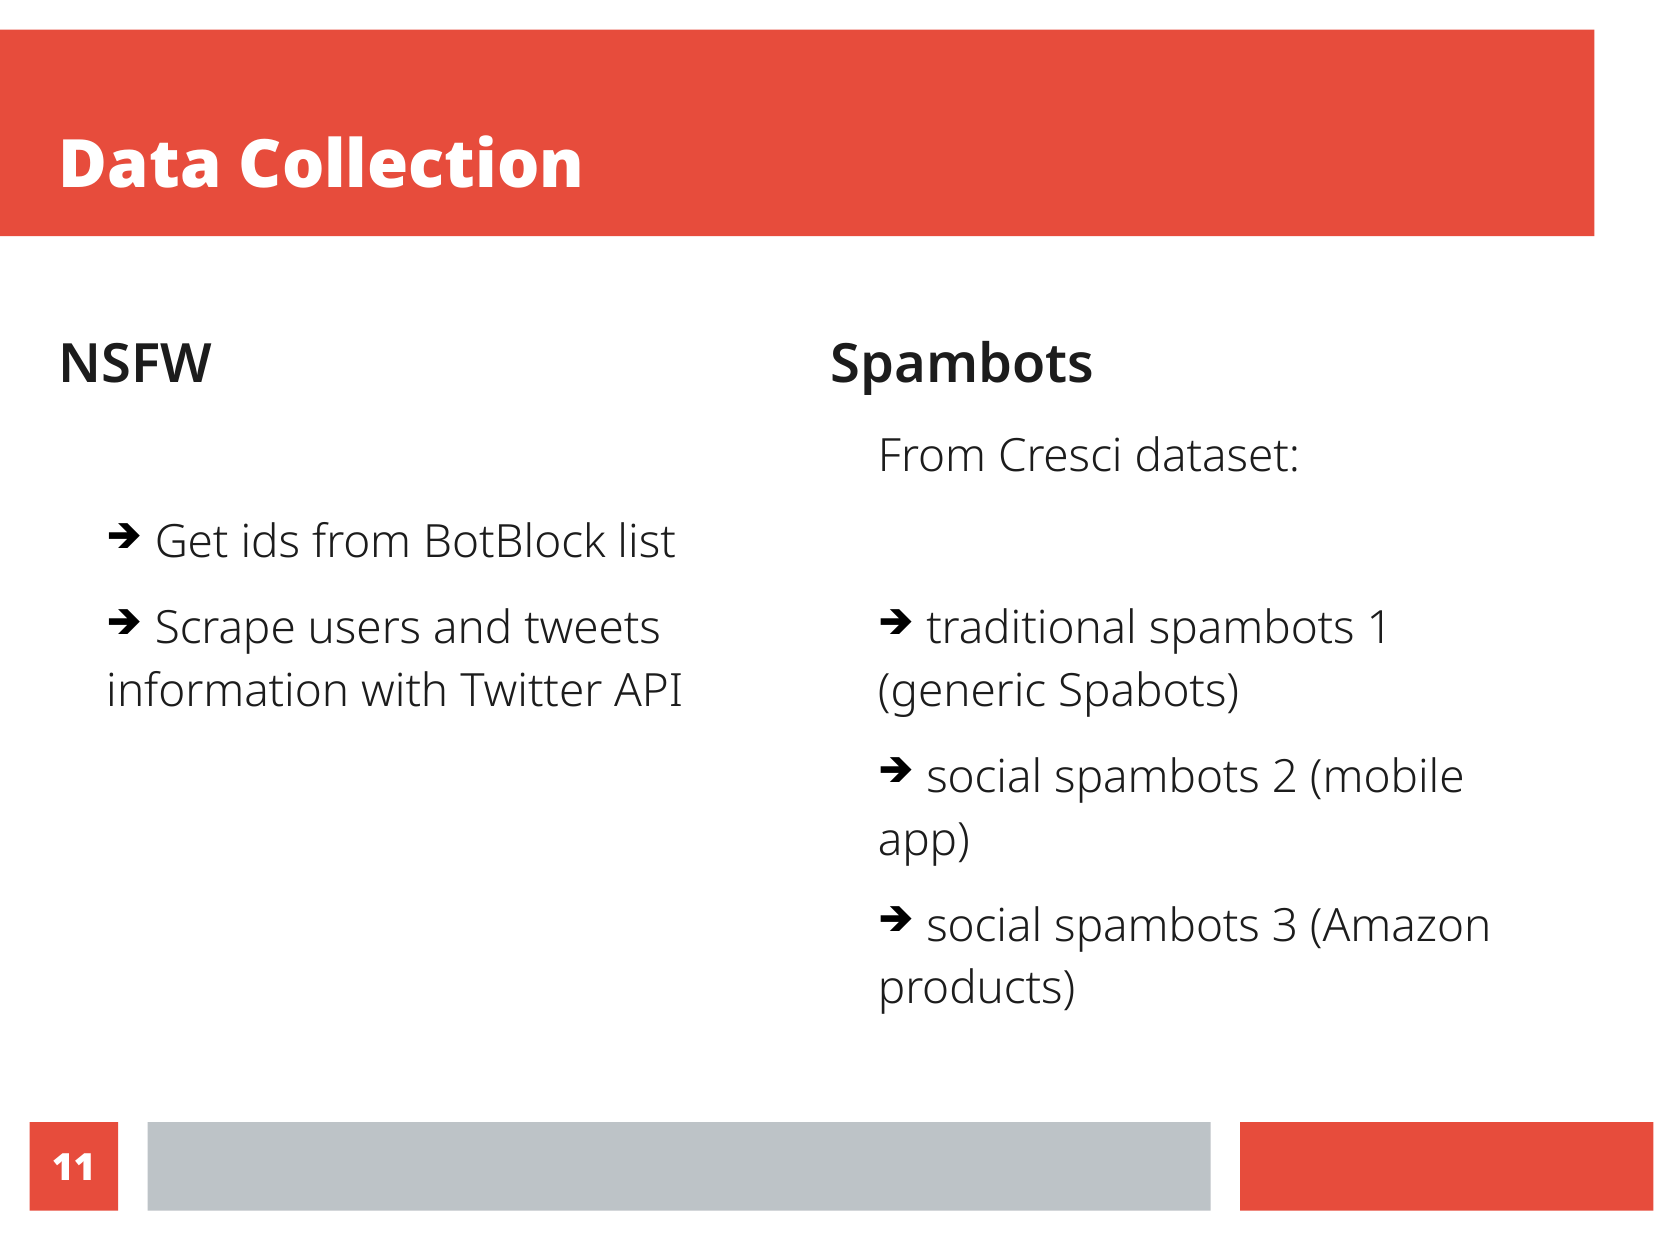

# Data Collection
NSFW
 Get ids from BotBlock list
 Scrape users and tweets information with Twitter API
Spambots
From Cresci dataset:
 traditional spambots 1 (generic Spabots)
 social spambots 2 (mobile app)
 social spambots 3 (Amazon products)
11